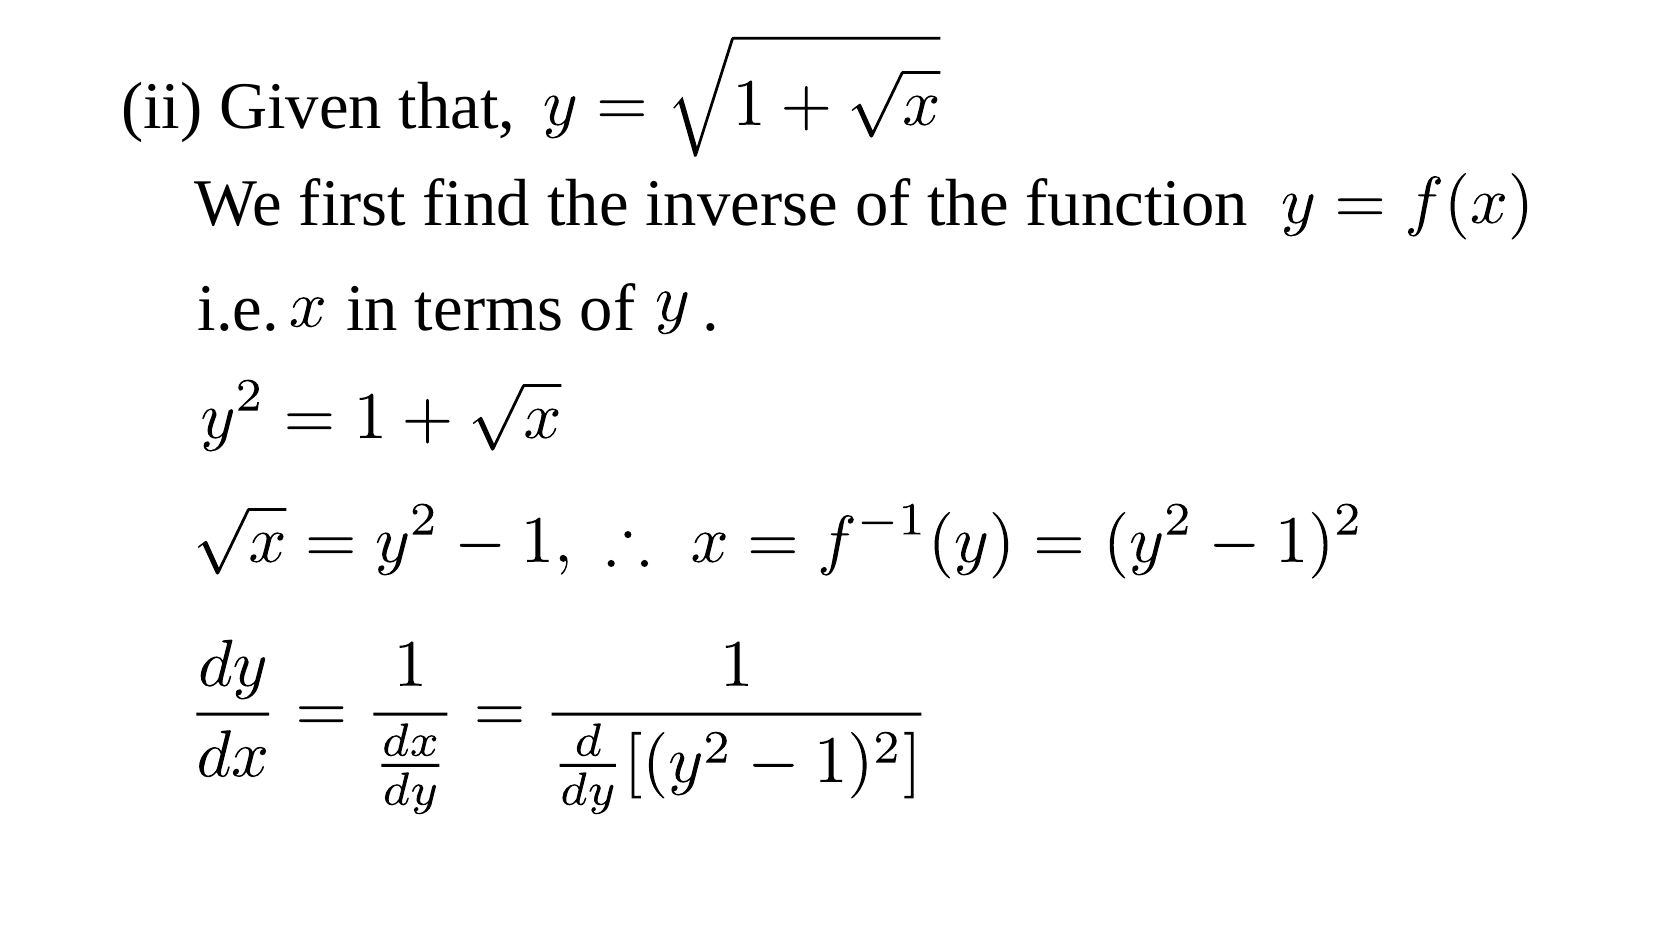

# (ii) Given that, We first find the inverse of the function i.e. in terms of .